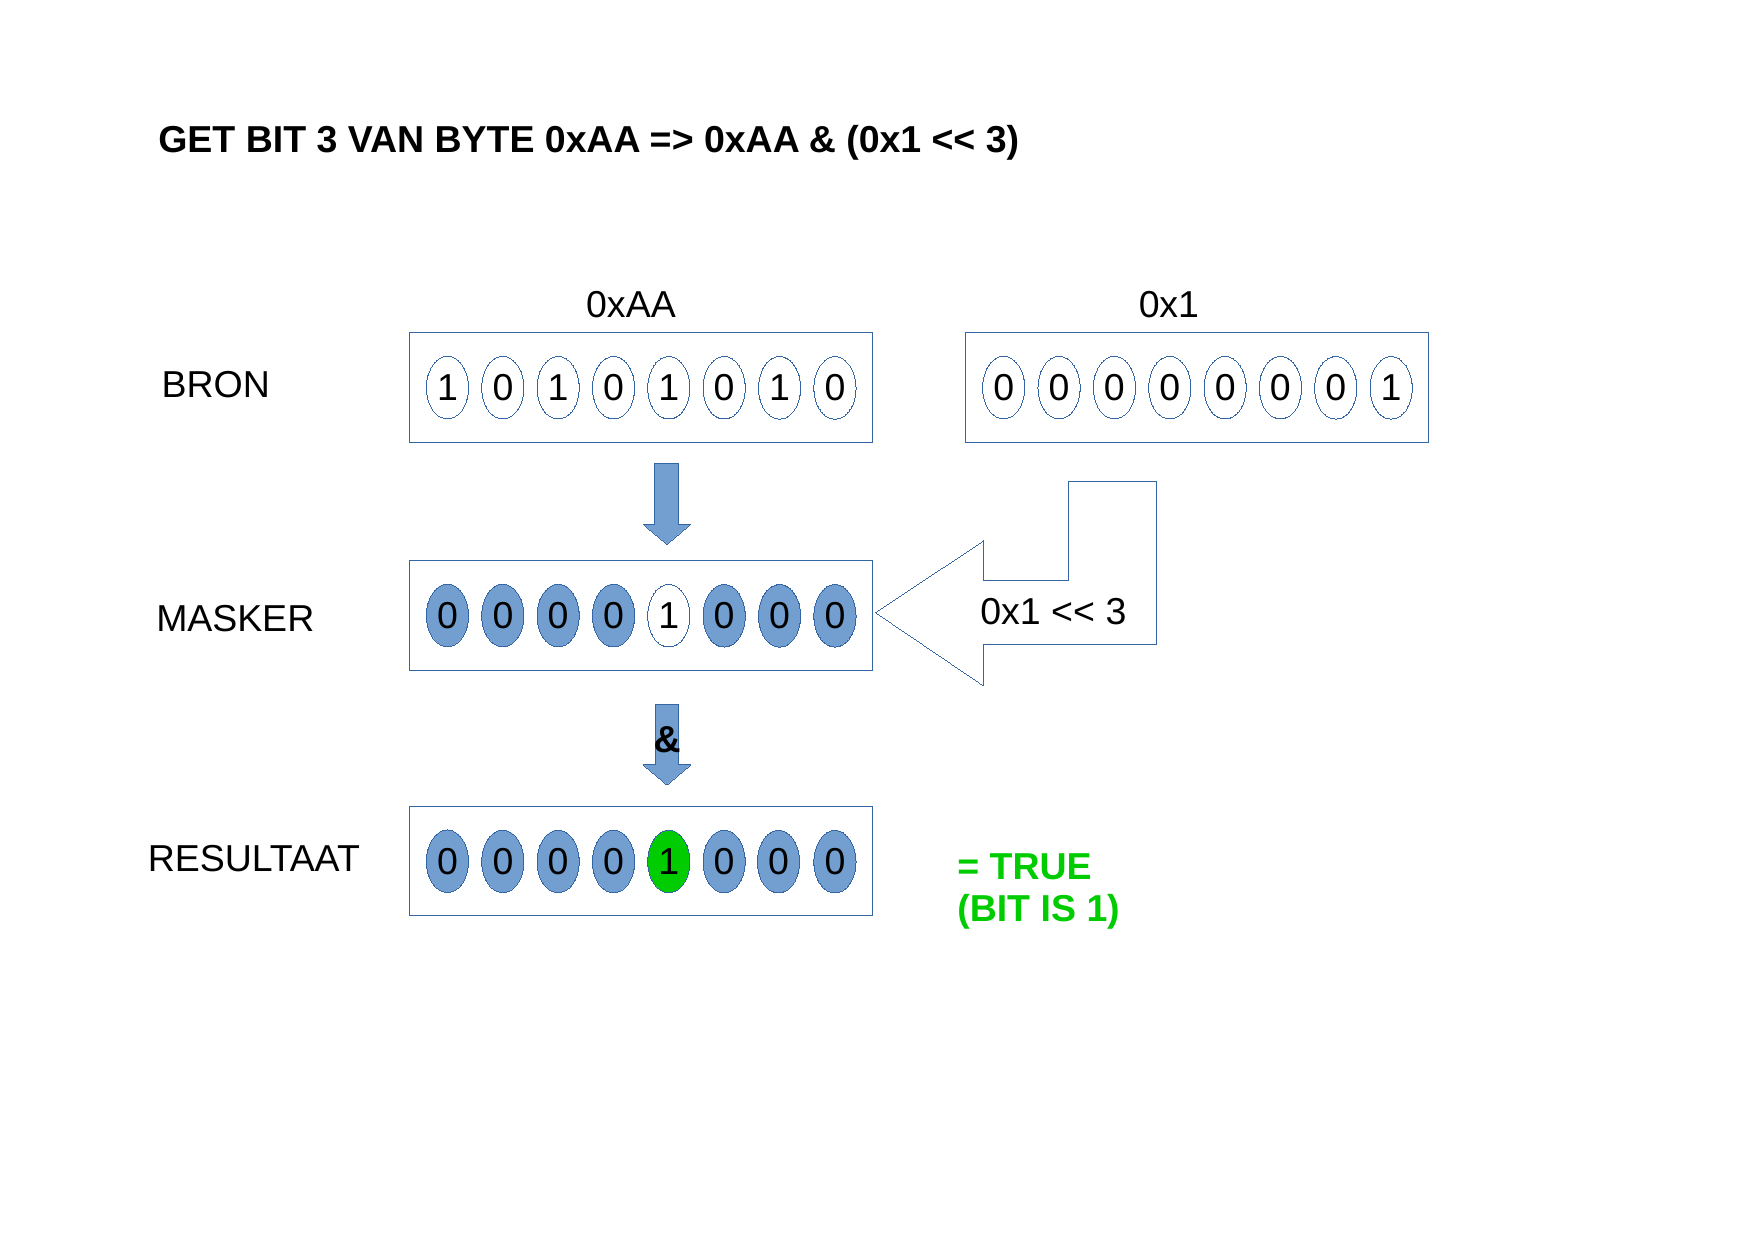

GET BIT 3 VAN BYTE 0xAA => 0xAA & (0x1 << 3)
0xAA
0x1
BRON
1
0
0
0
0
1
0
0
0
1
0
0
1
0
1
0
0x1 << 3
0
0
0
0
1
0
0
0
MASKER
&
RESULTAAT
0
0
0
0
1
0
0
0
= TRUE (BIT IS 1)